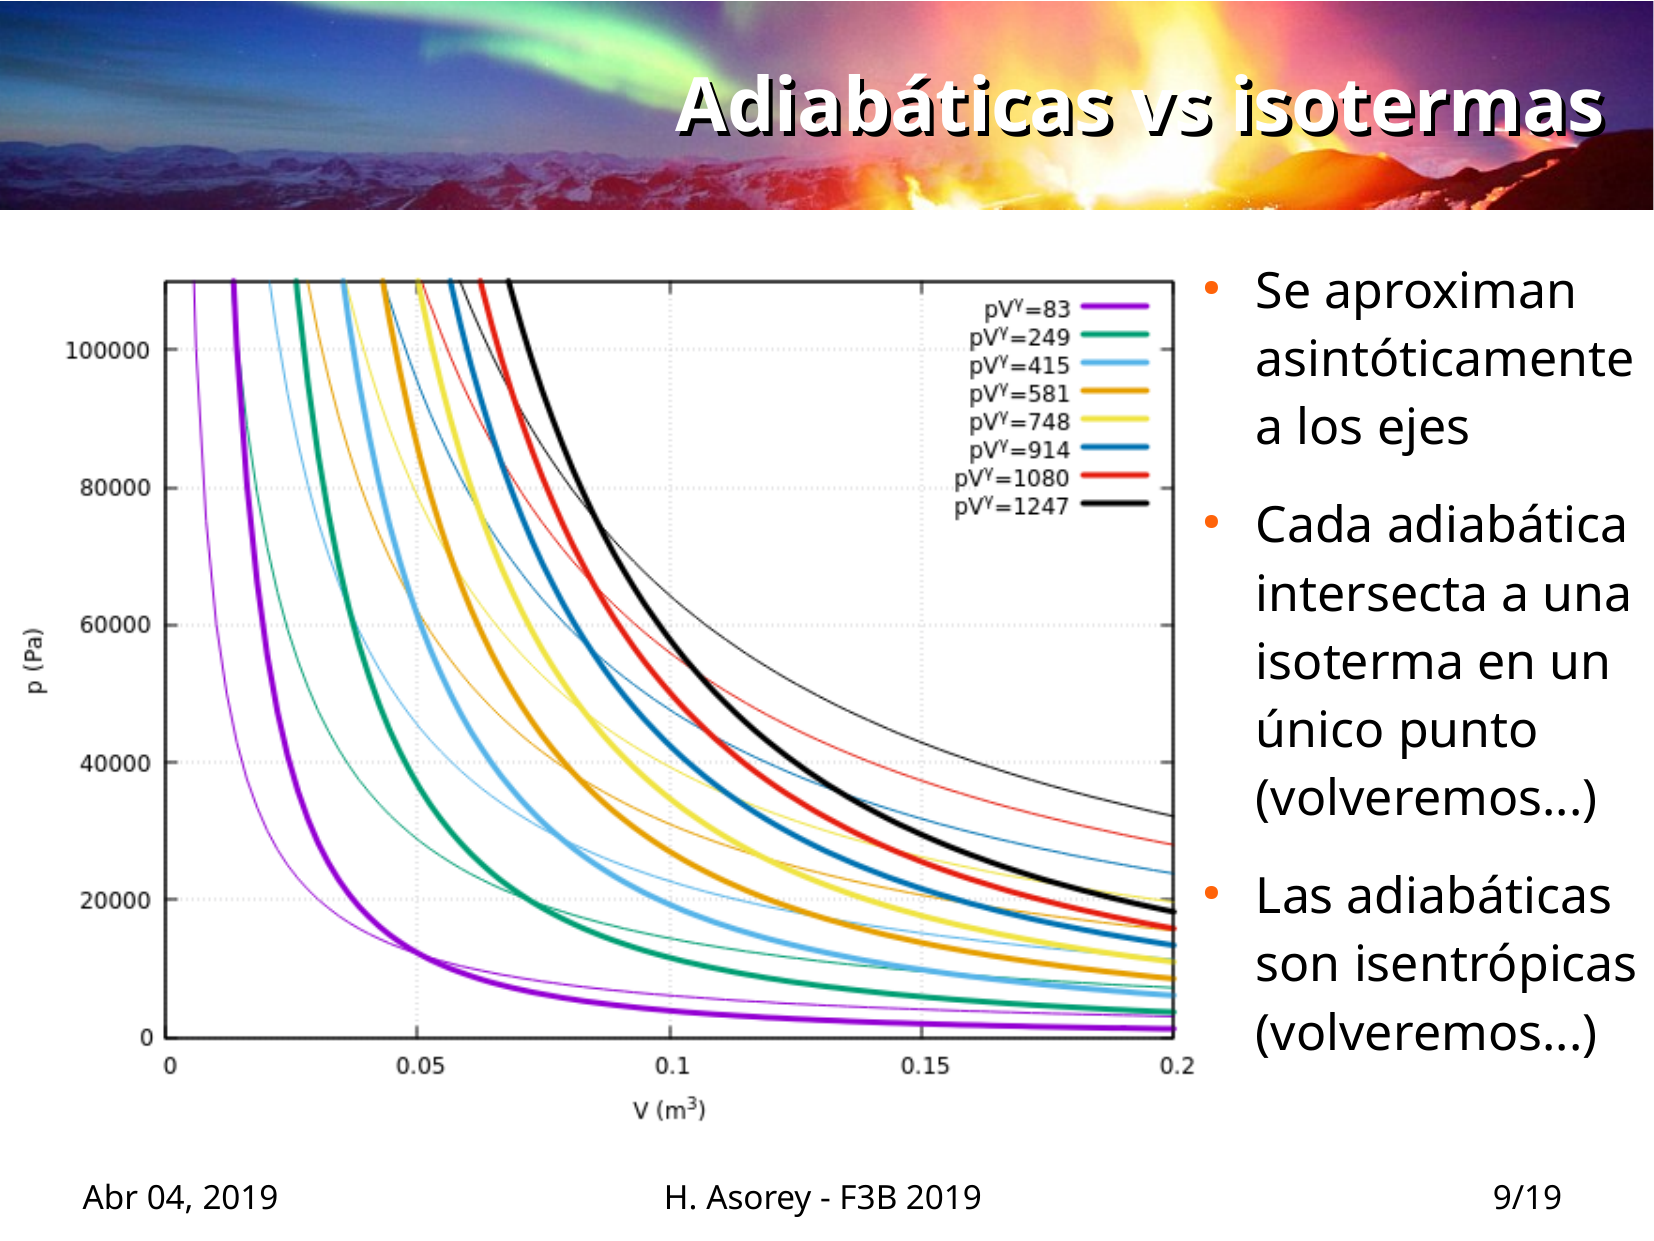

# Adiabáticas vs isotermas
Se aproximan asintóticamente a los ejes
Cada adiabática intersecta a una isoterma en un único punto (volveremos...)
Las adiabáticas son isentrópicas (volveremos...)
Abr 04, 2019
H. Asorey - F3B 2019
9